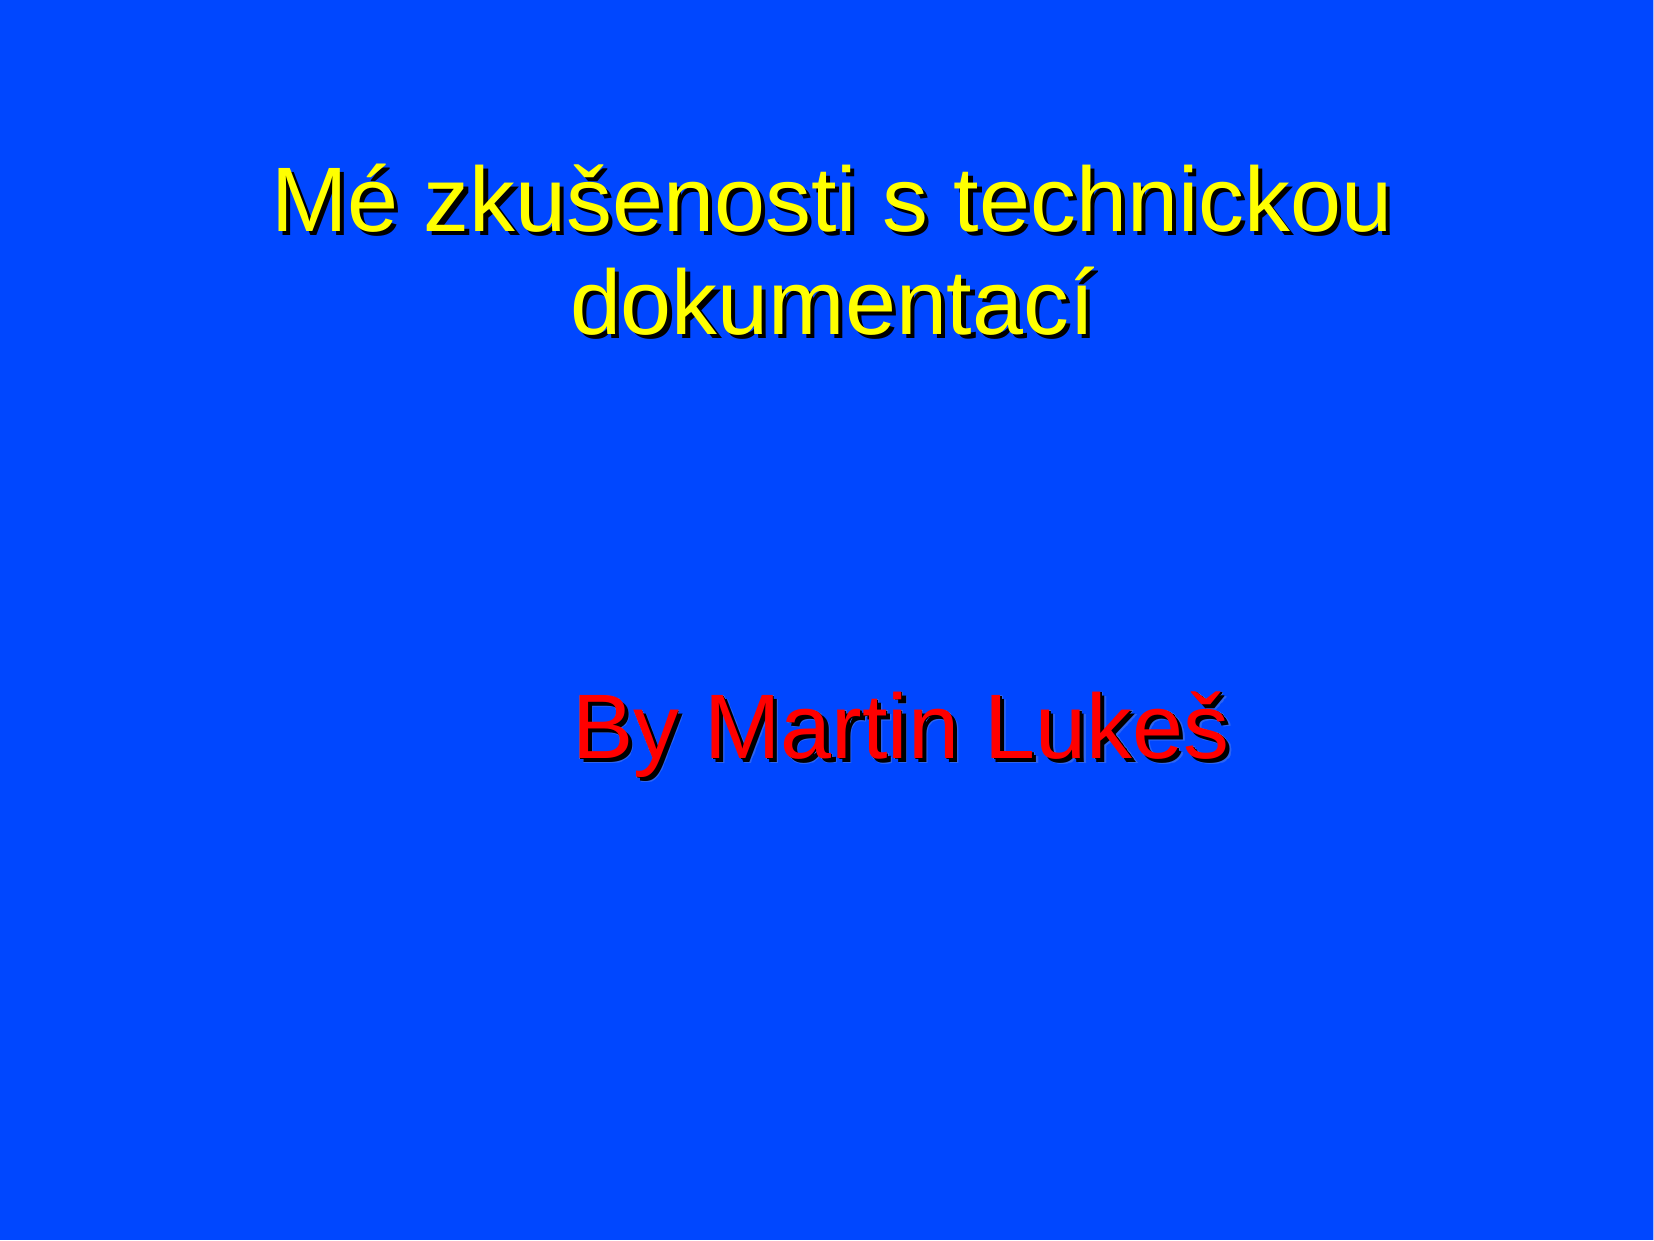

# Mé zkušenosti s technickou dokumentací
By Martin Lukeš